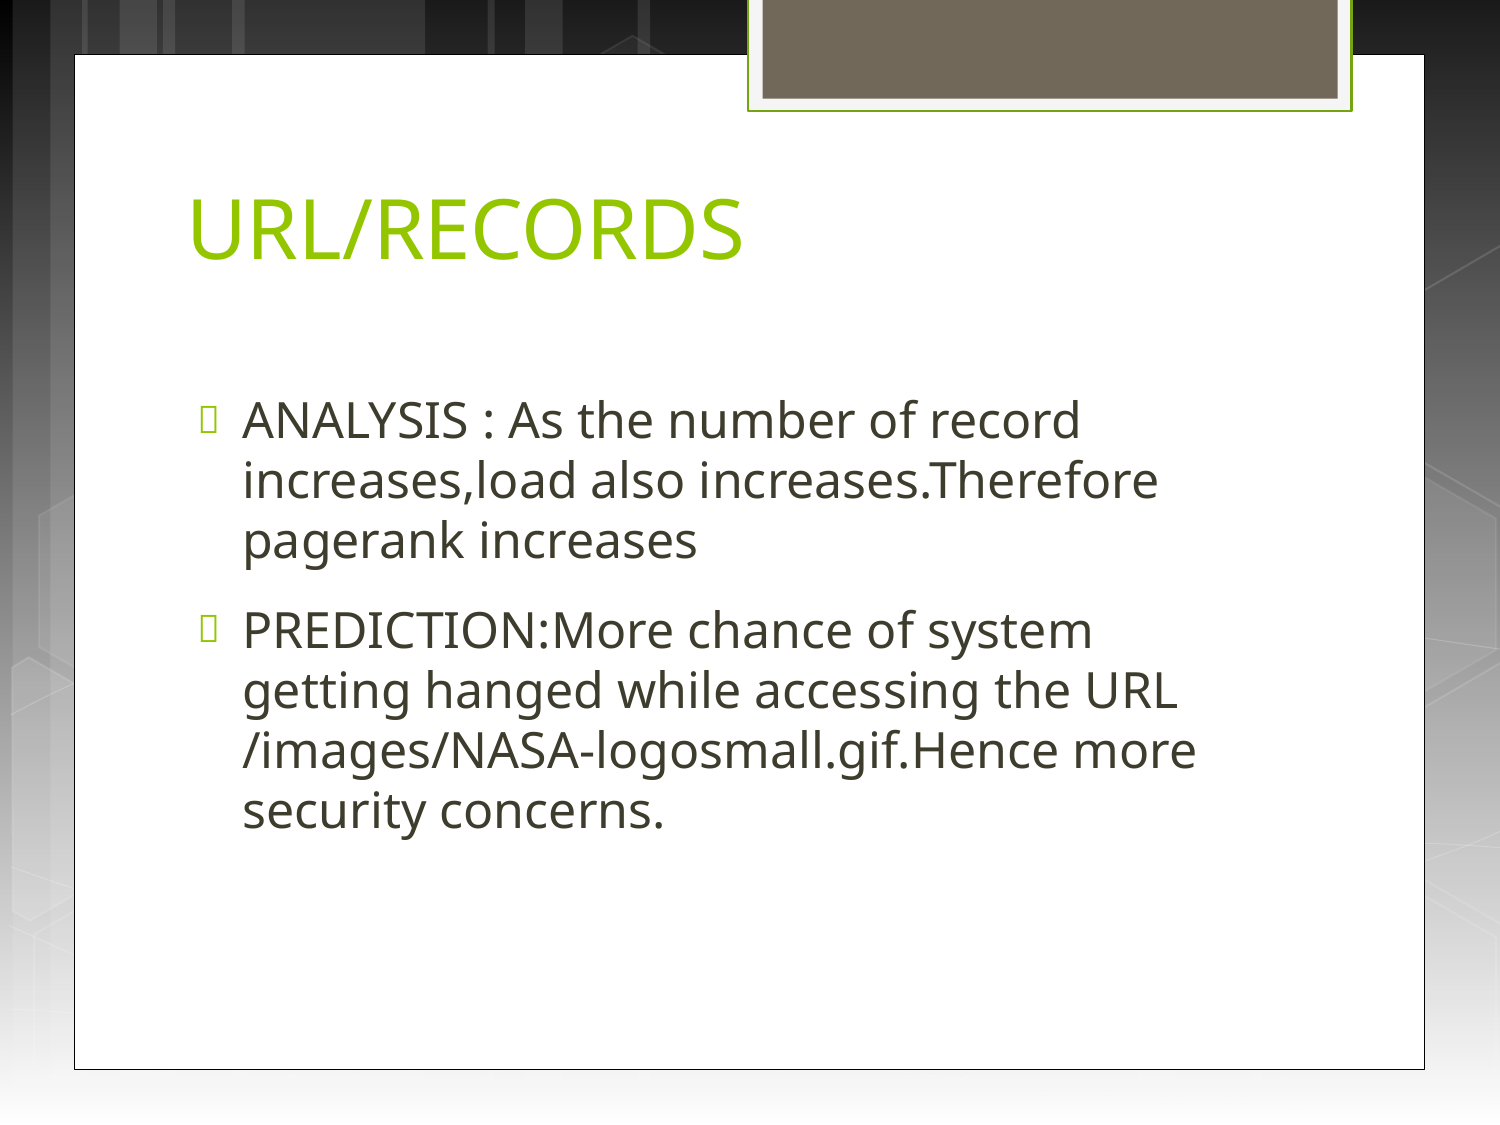

# URL/RECORDS
ANALYSIS : As the number of record increases,load also increases.Therefore pagerank increases
PREDICTION:More chance of system getting hanged while accessing the URL /images/NASA-logosmall.gif.Hence more security concerns.